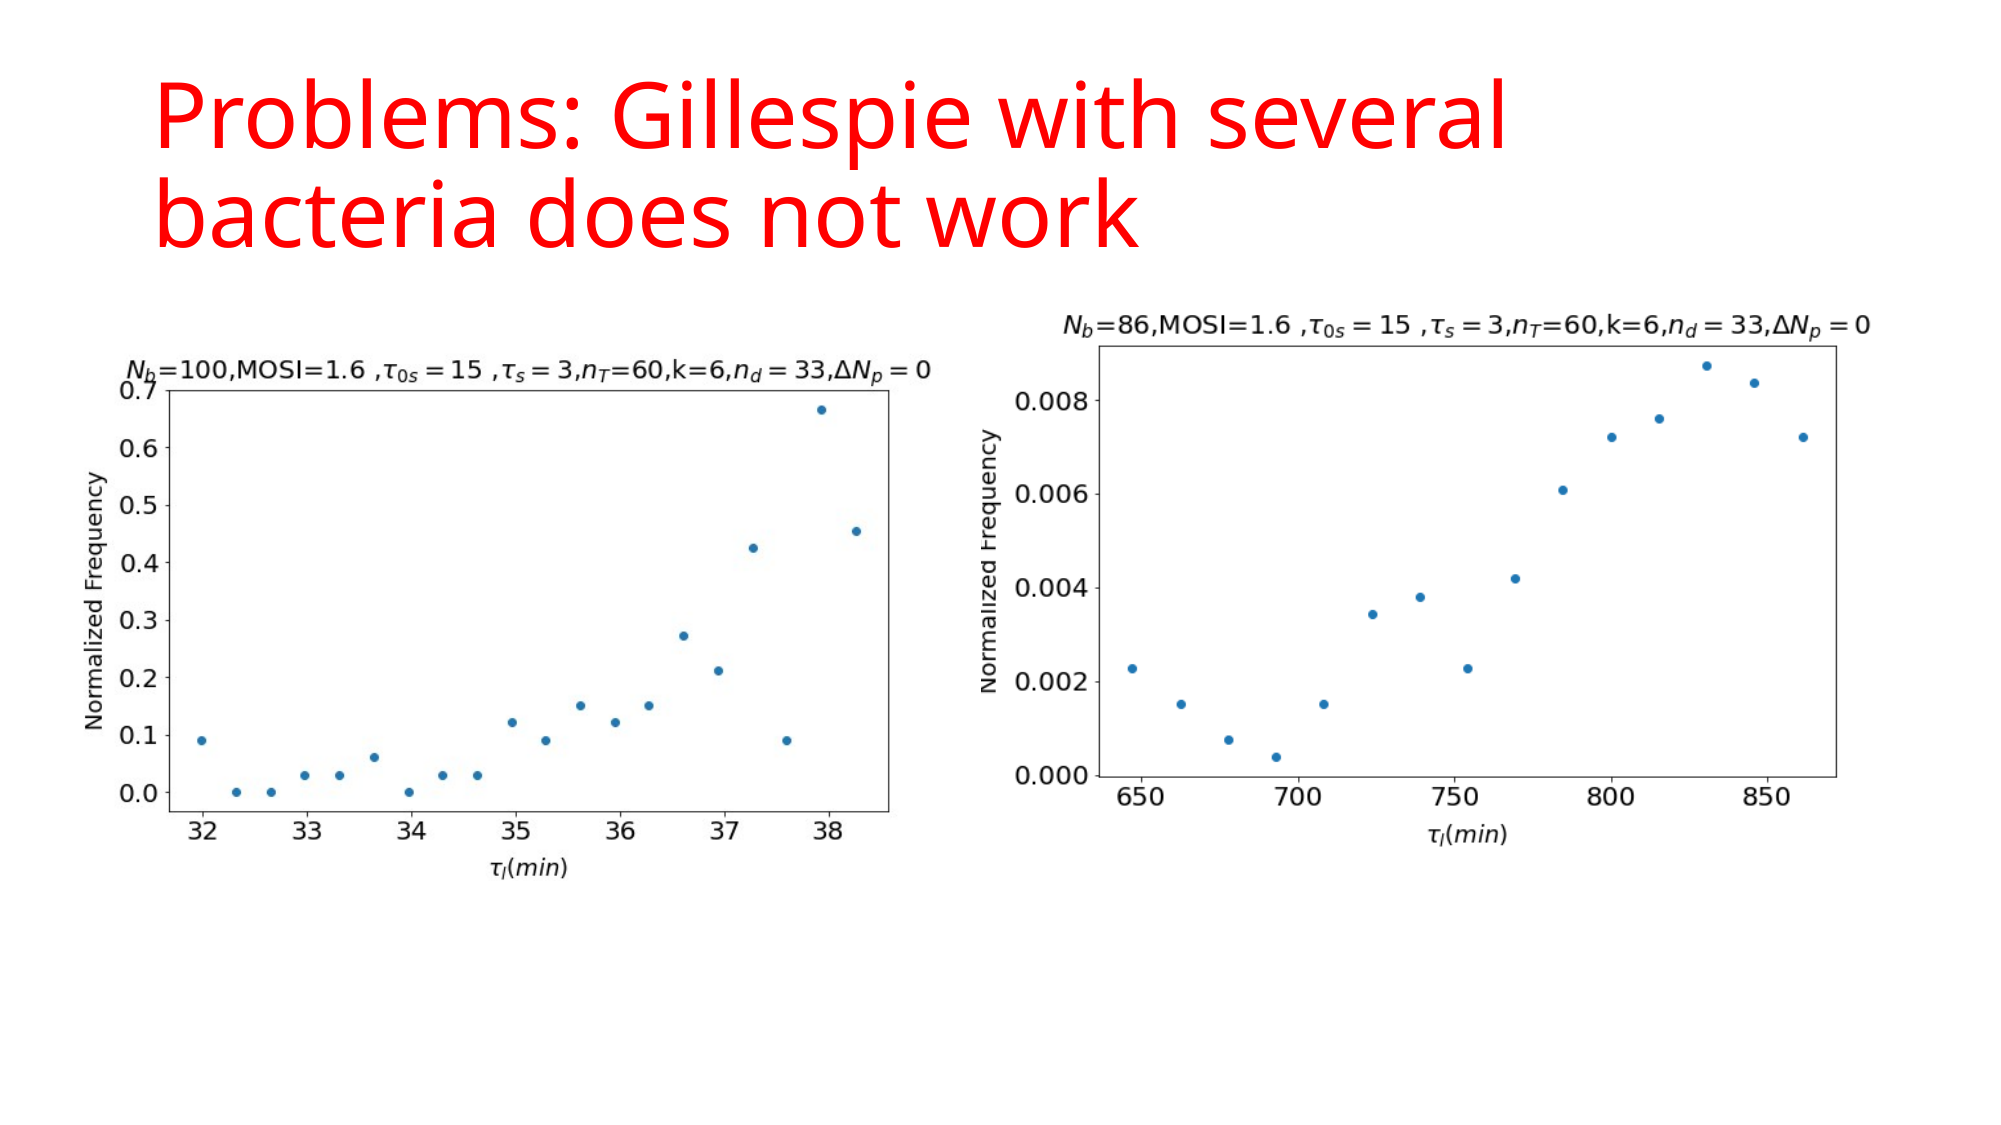

# Problems: Gillespie with several bacteria does not work